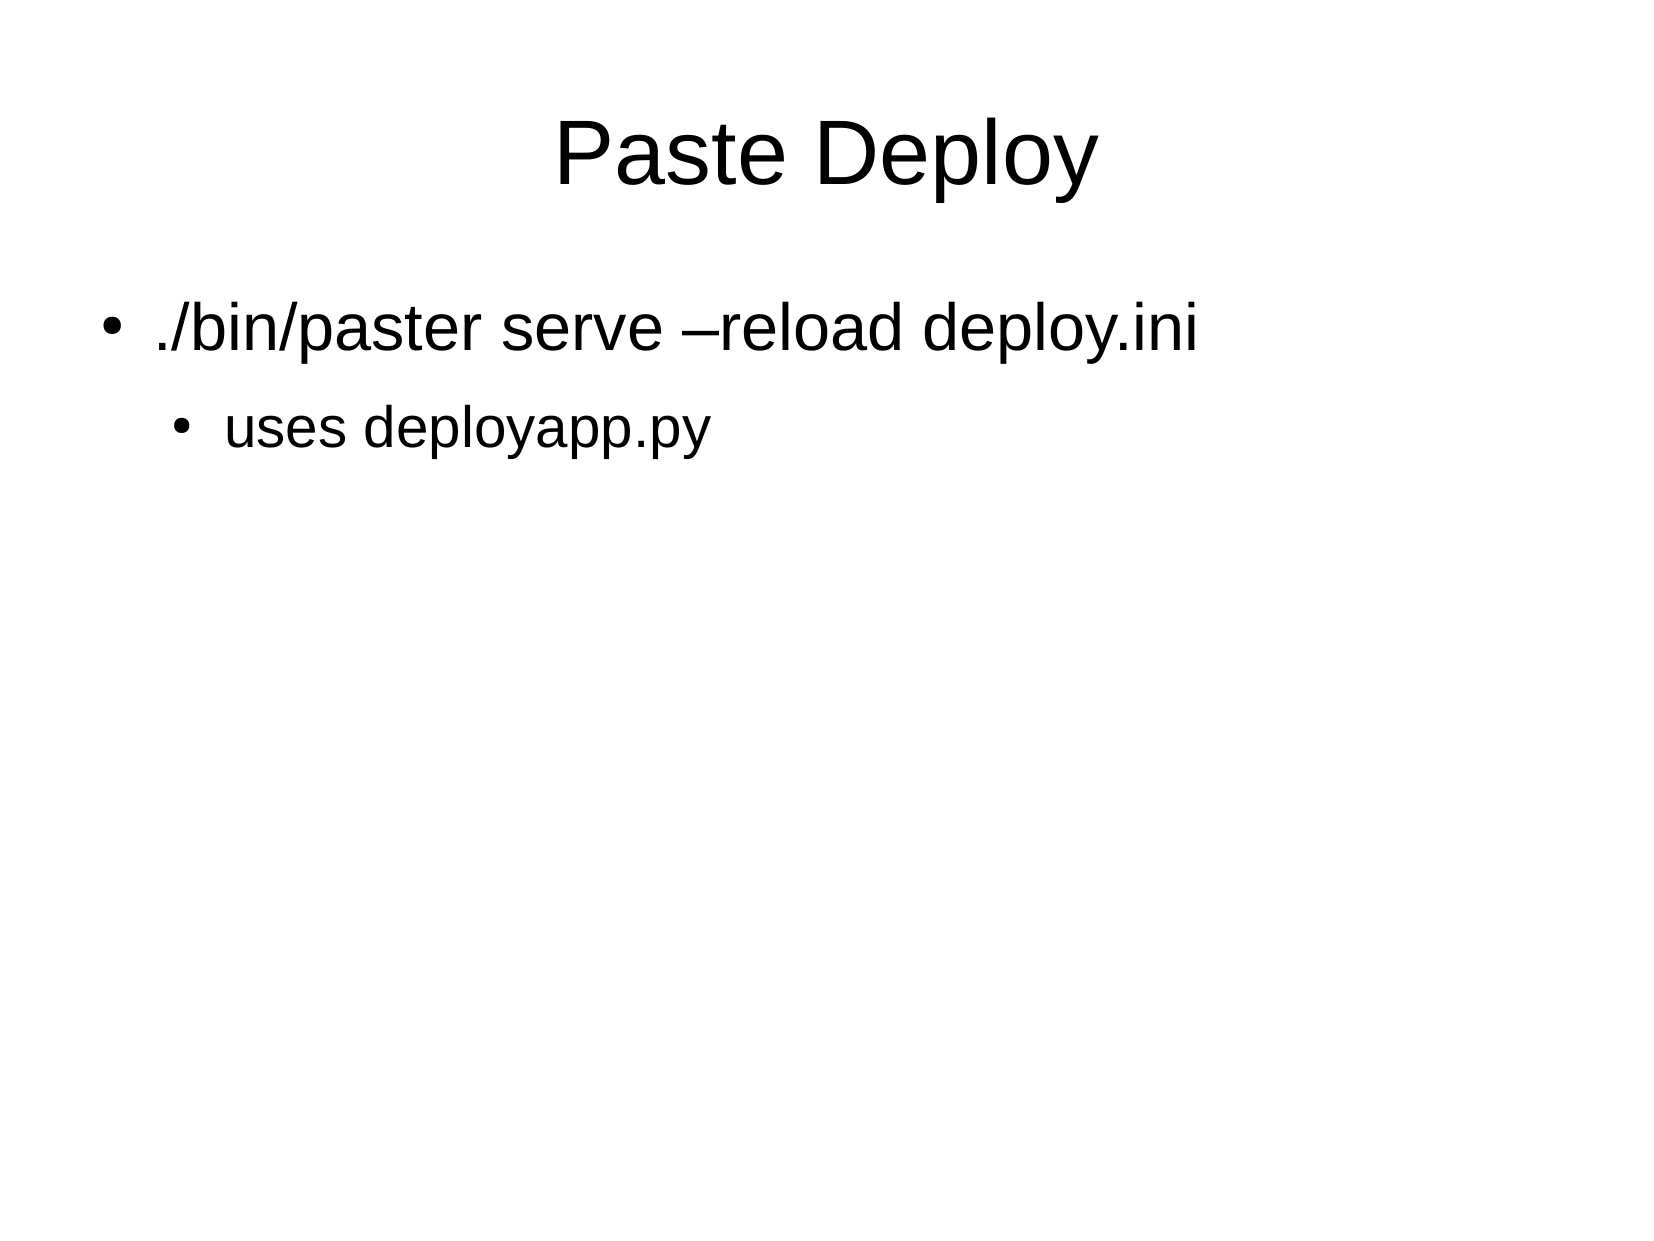

# Paste Deploy
./bin/paster serve –reload deploy.ini
uses deployapp.py